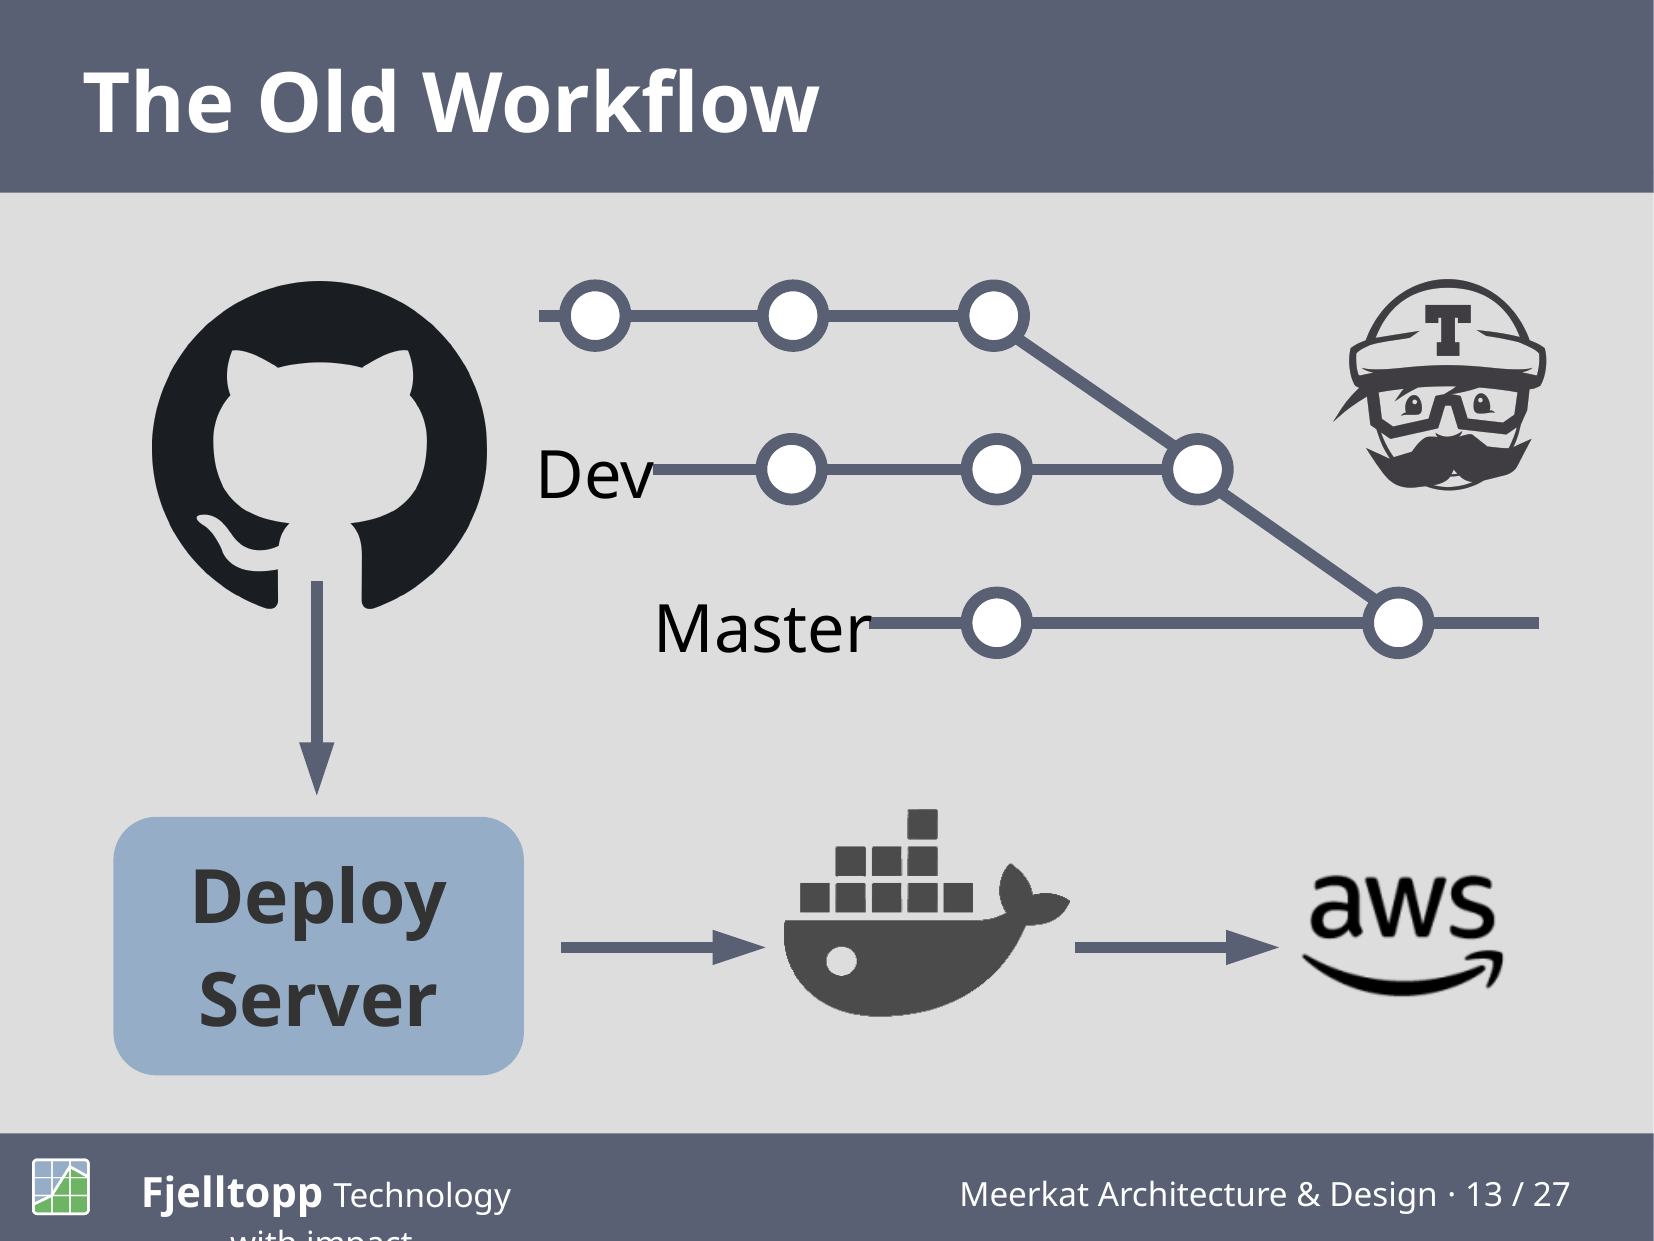

# The Old Workflow
Dev
Master
Deploy
Server
13